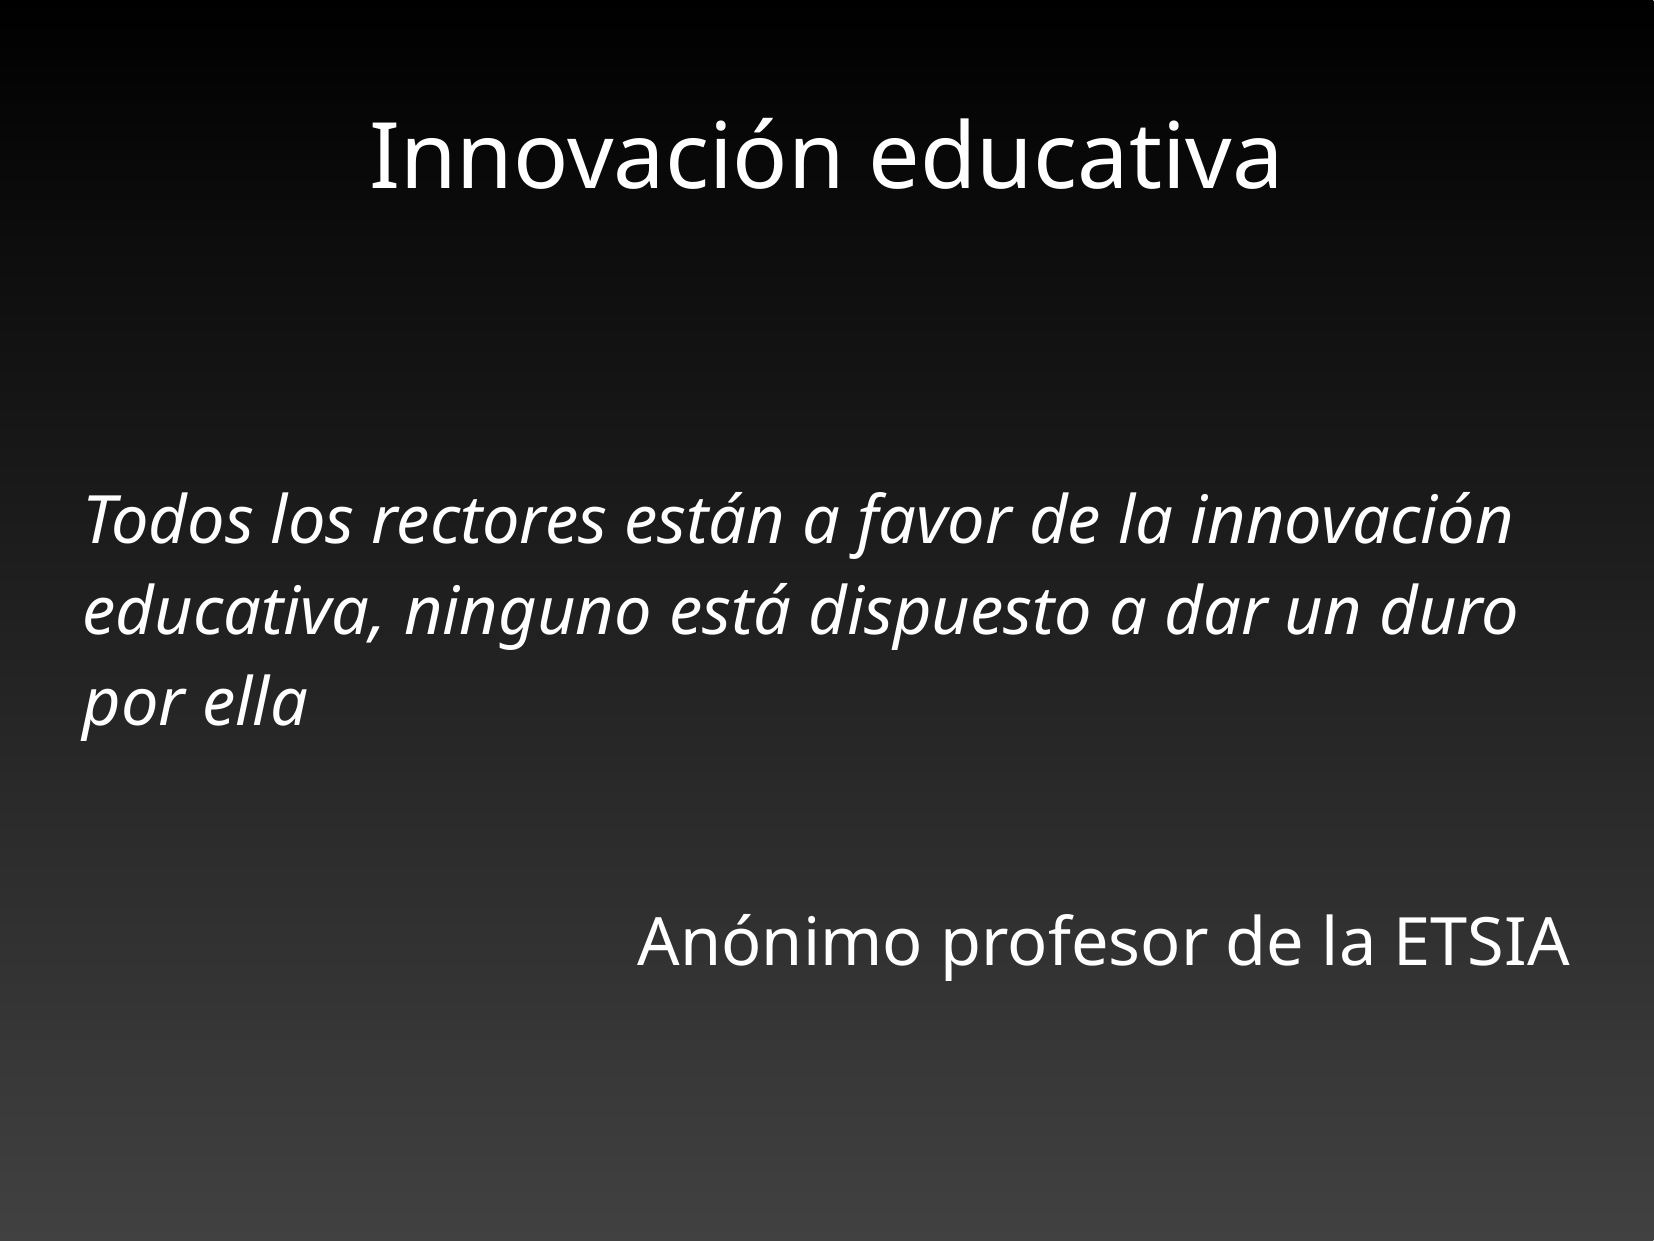

# Innovación educativa
Todos los rectores están a favor de la innovación educativa, ninguno está dispuesto a dar un duro por ella
Anónimo profesor de la ETSIA